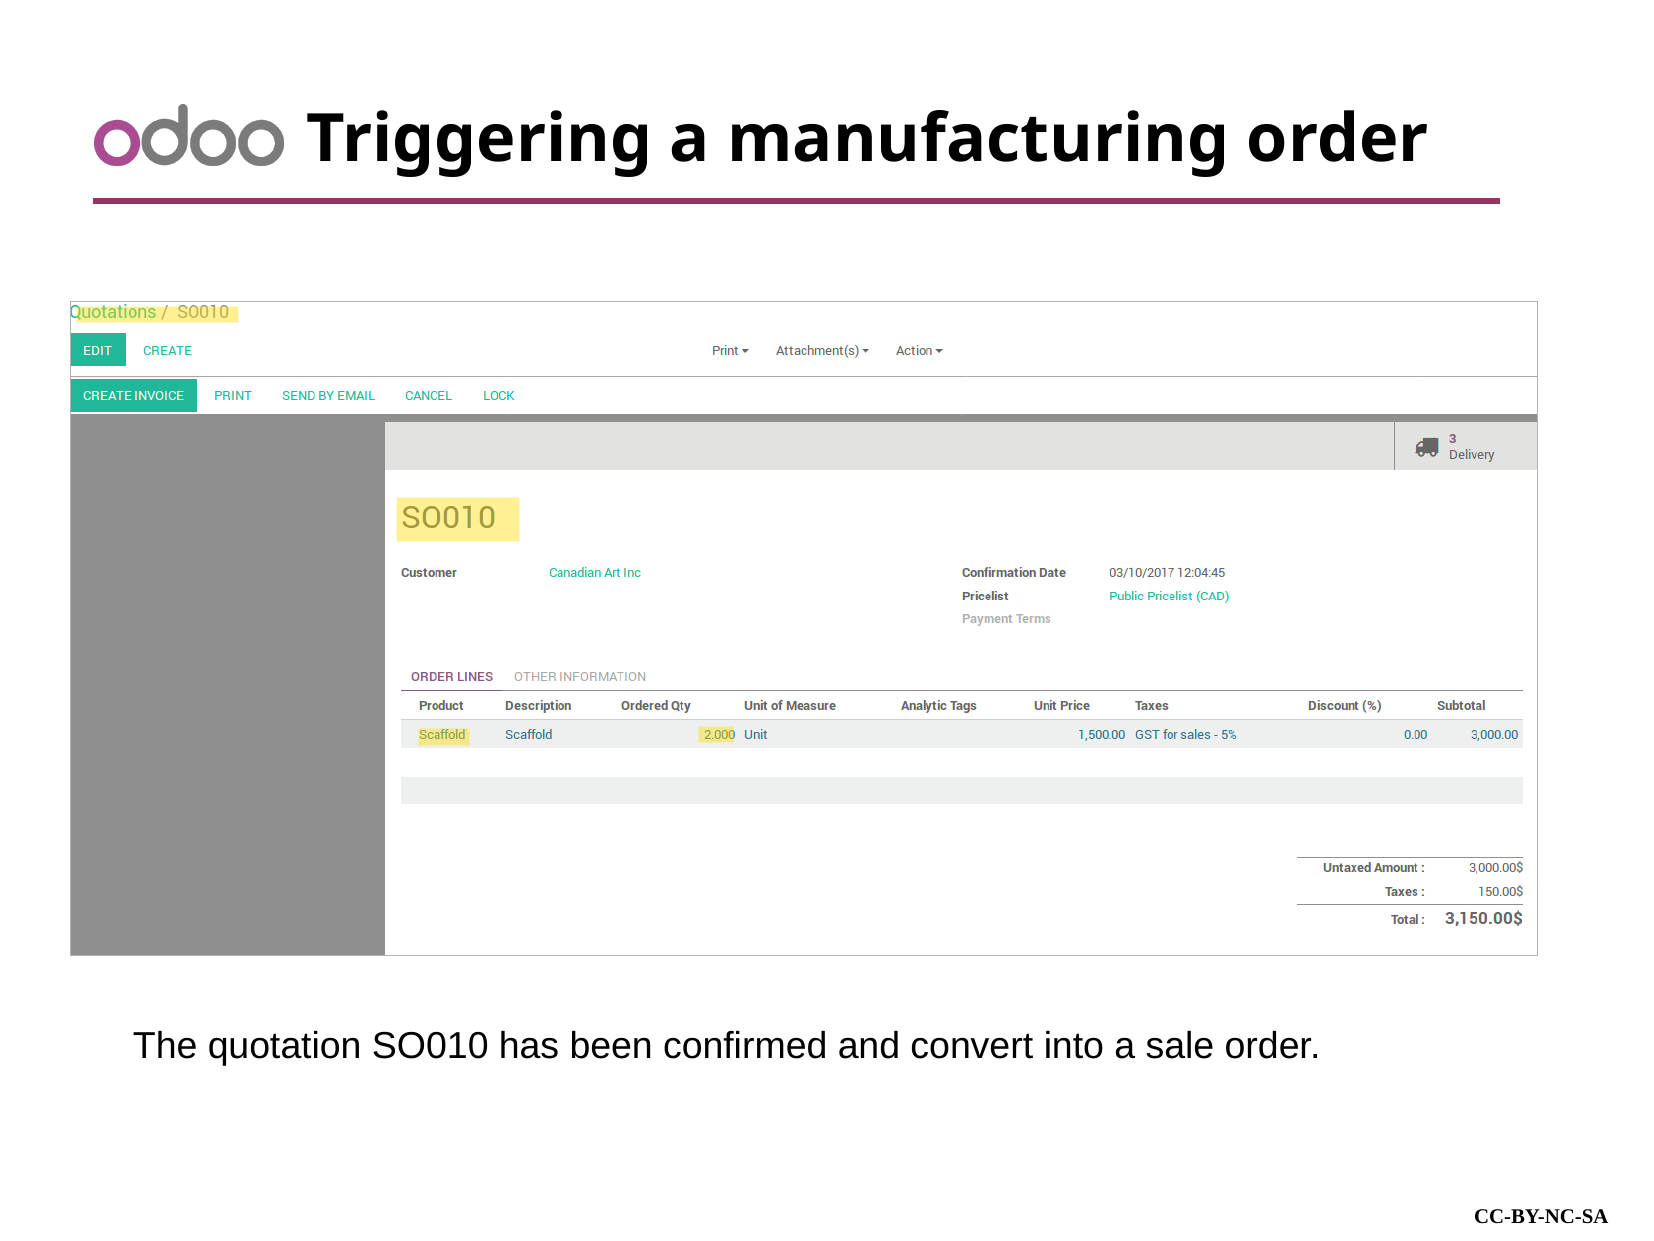

# Triggering a manufacturing order
The quotation SO010 has been confirmed and convert into a sale order.